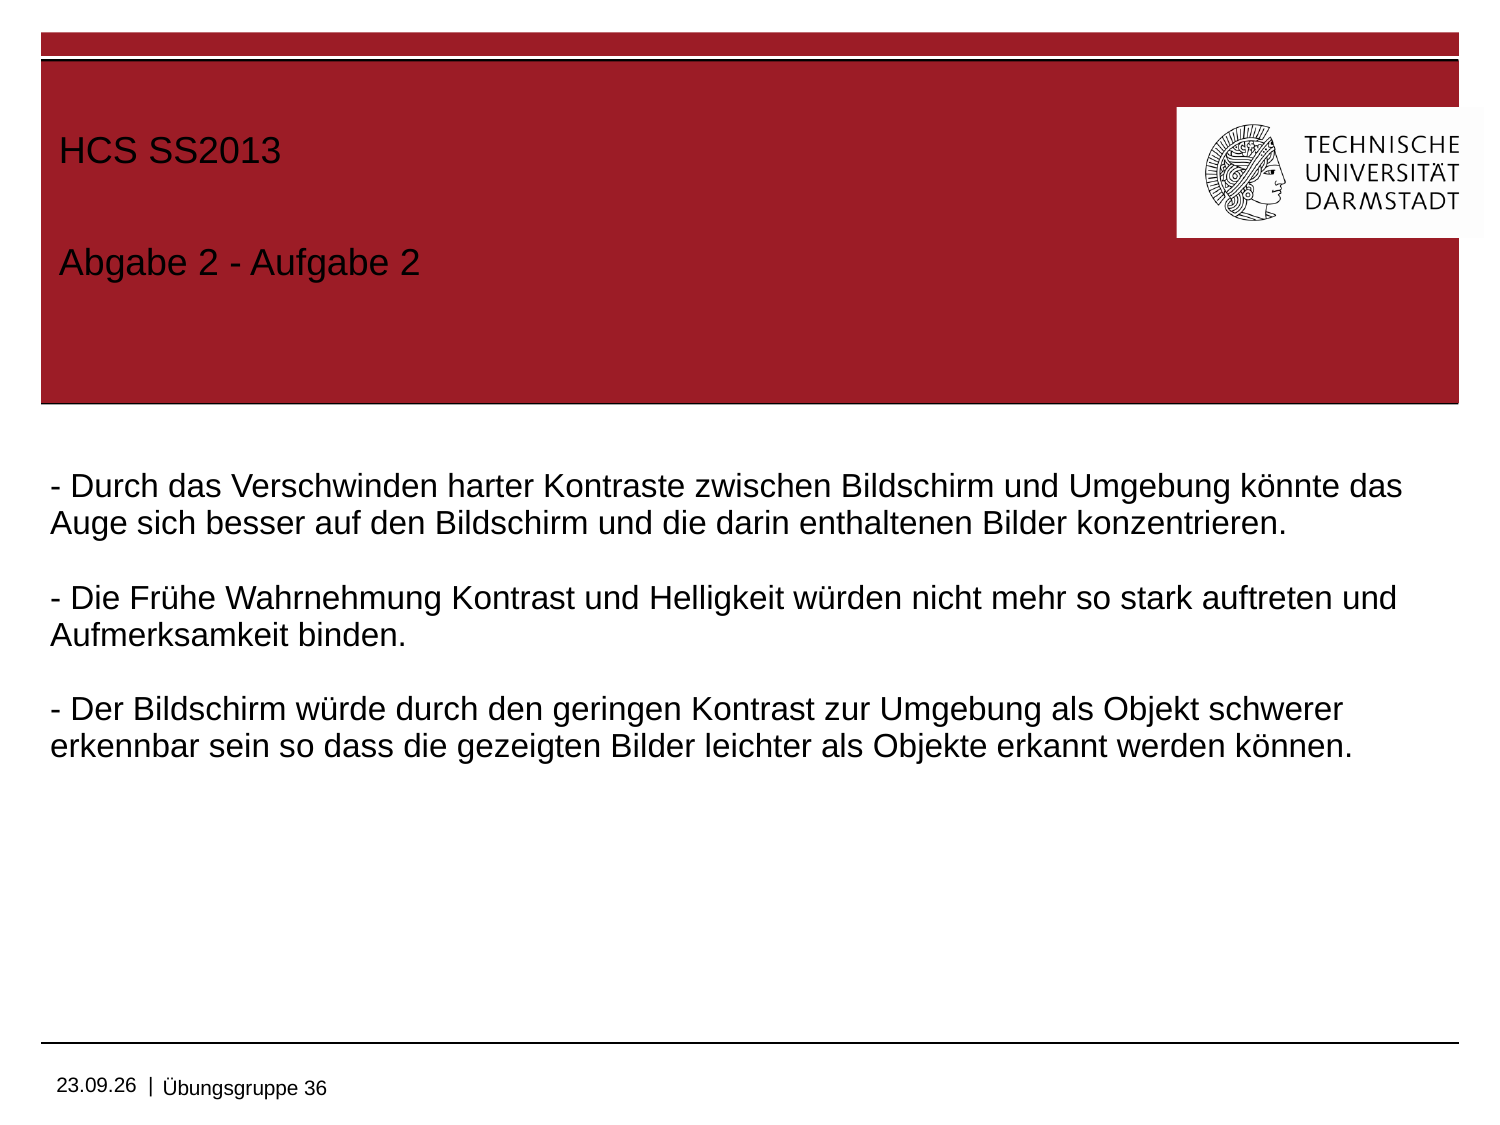

HCS SS2013
# Abgabe 2 - Aufgabe 2
- Durch das Verschwinden harter Kontraste zwischen Bildschirm und Umgebung könnte das Auge sich besser auf den Bildschirm und die darin enthaltenen Bilder konzentrieren.
- Die Frühe Wahrnehmung Kontrast und Helligkeit würden nicht mehr so stark auftreten und Aufmerksamkeit binden.
- Der Bildschirm würde durch den geringen Kontrast zur Umgebung als Objekt schwerer erkennbar sein so dass die gezeigten Bilder leichter als Objekte erkannt werden können.
Übungsgruppe 36